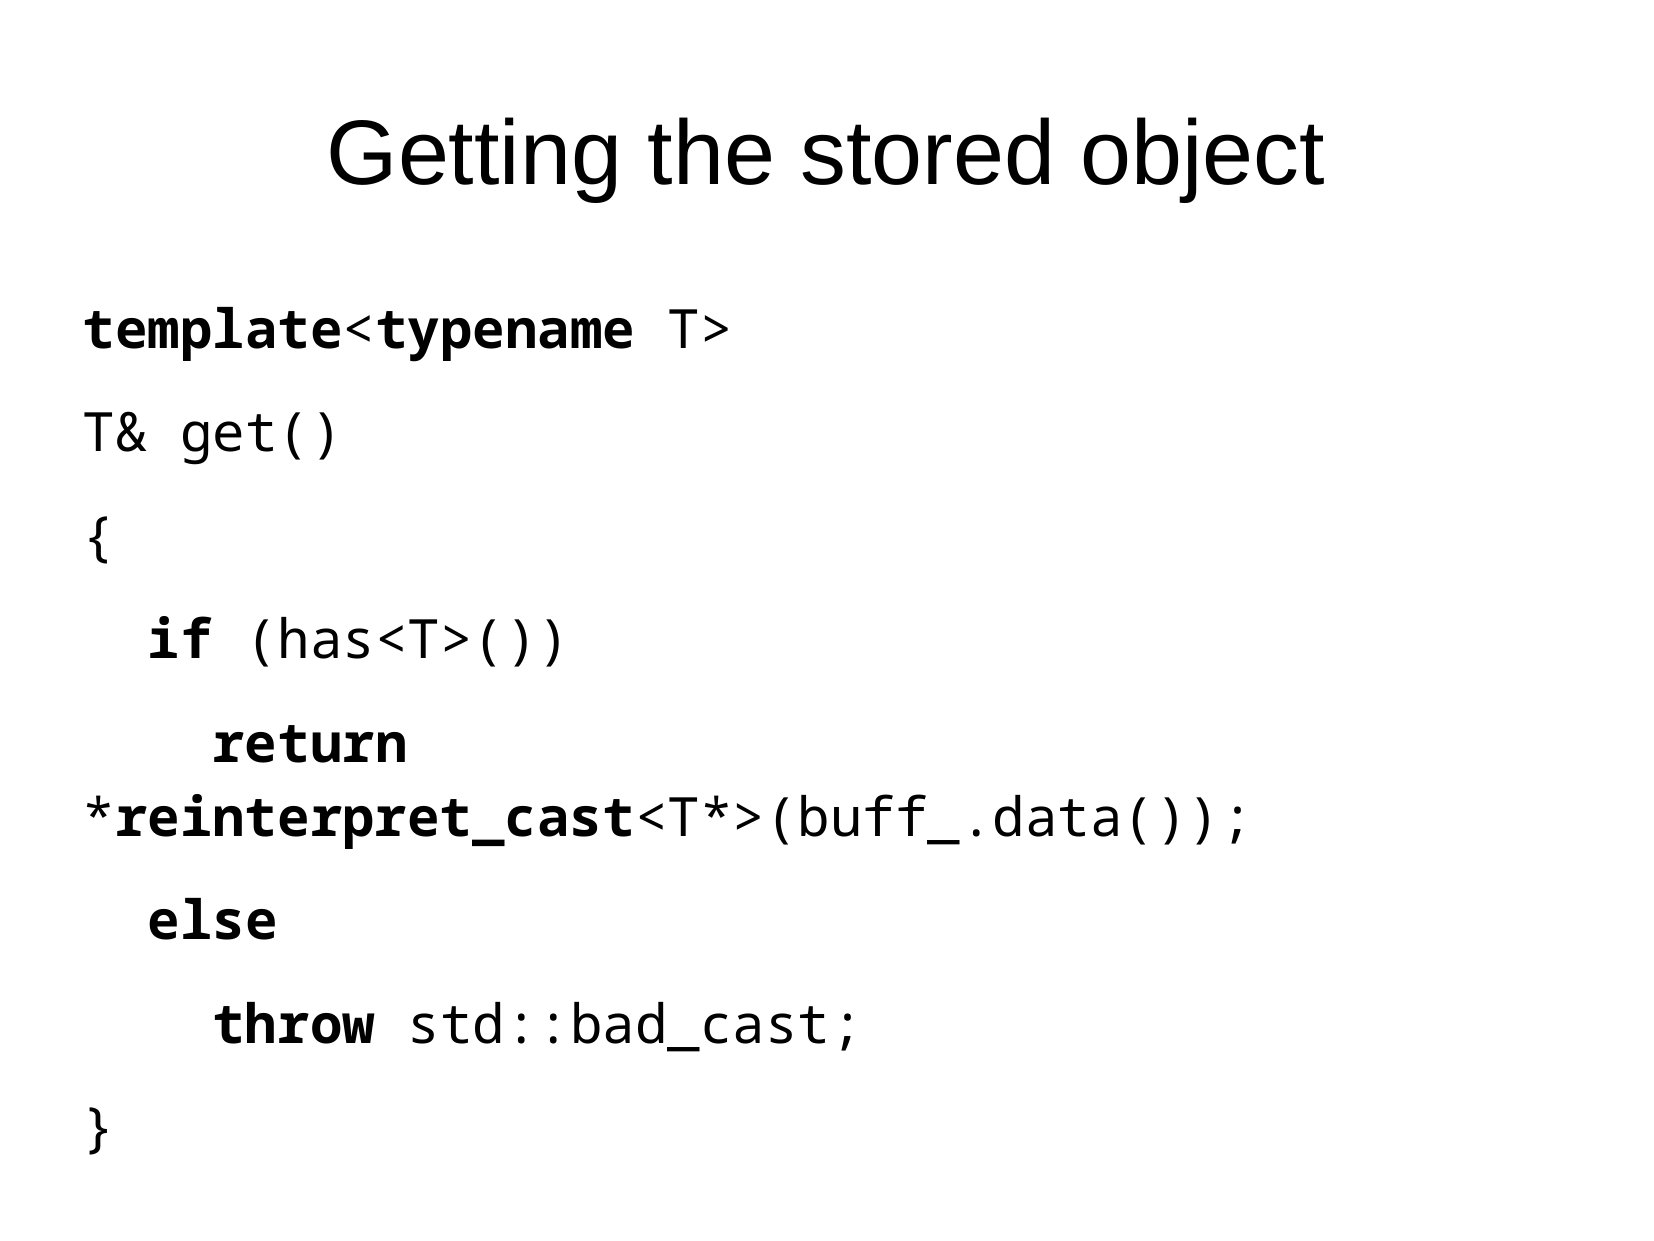

# Getting the stored object
template<typename T>
T& get()
{
 if (has<T>())
 return *reinterpret_cast<T*>(buff_.data());
 else
 throw std::bad_cast;
}